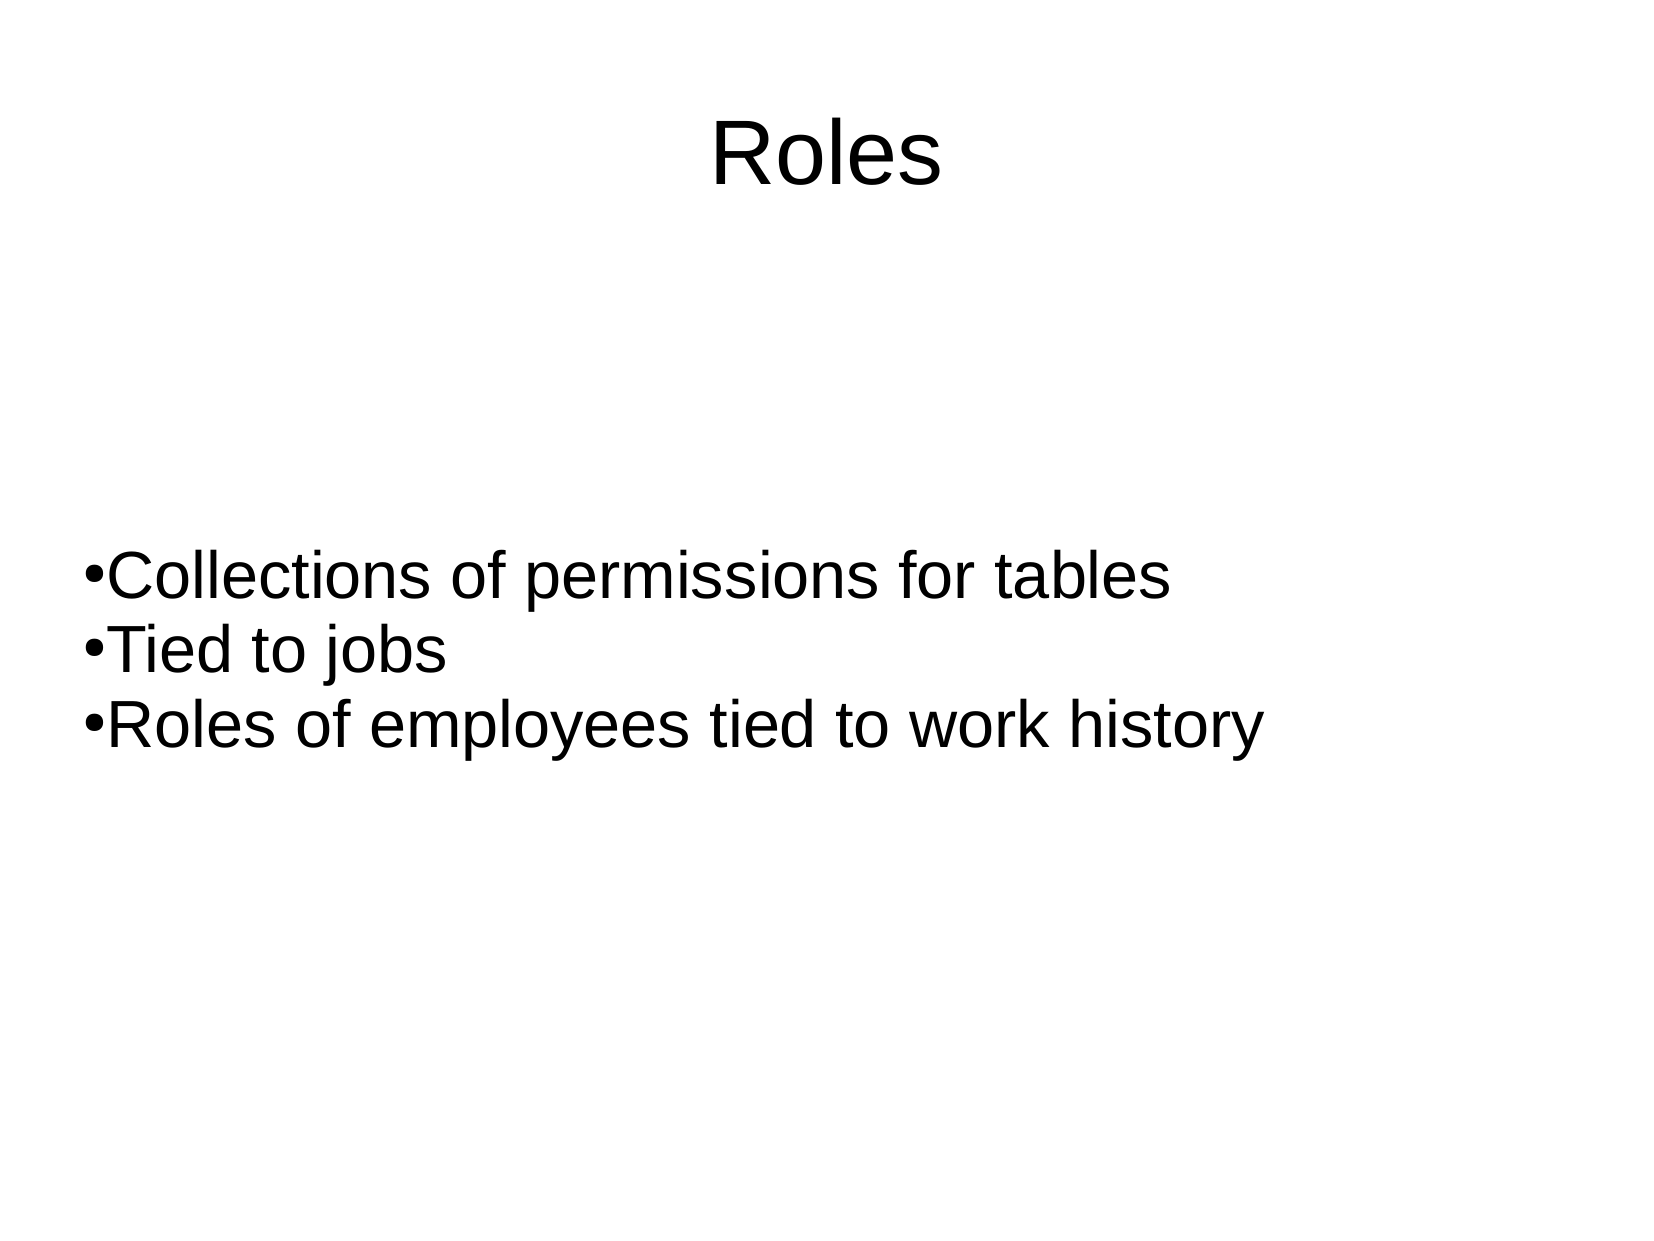

# Roles
Collections of permissions for tables
Tied to jobs
Roles of employees tied to work history